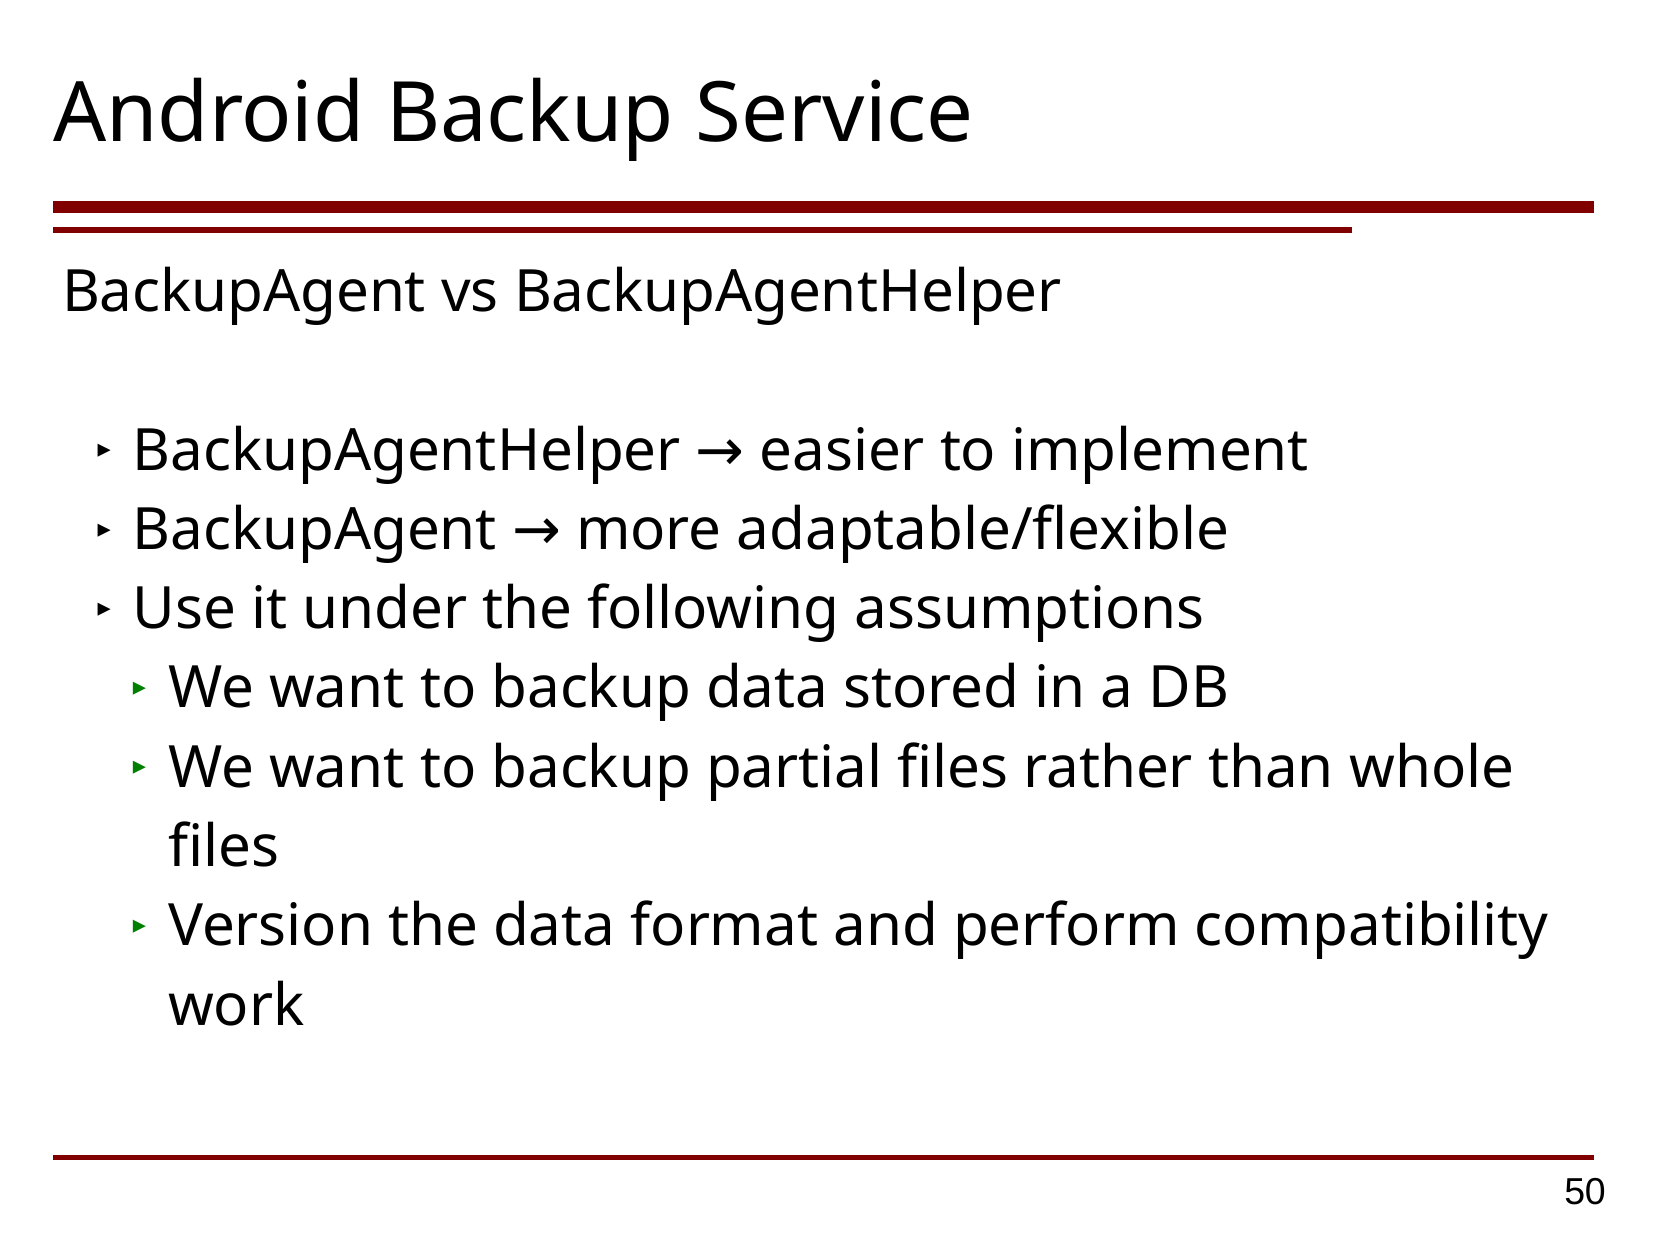

# Android Backup Service
BackupAgent vs BackupAgentHelper
BackupAgentHelper → easier to implement
BackupAgent → more adaptable/flexible
Use it under the following assumptions
We want to backup data stored in a DB
We want to backup partial files rather than whole files
Version the data format and perform compatibility work